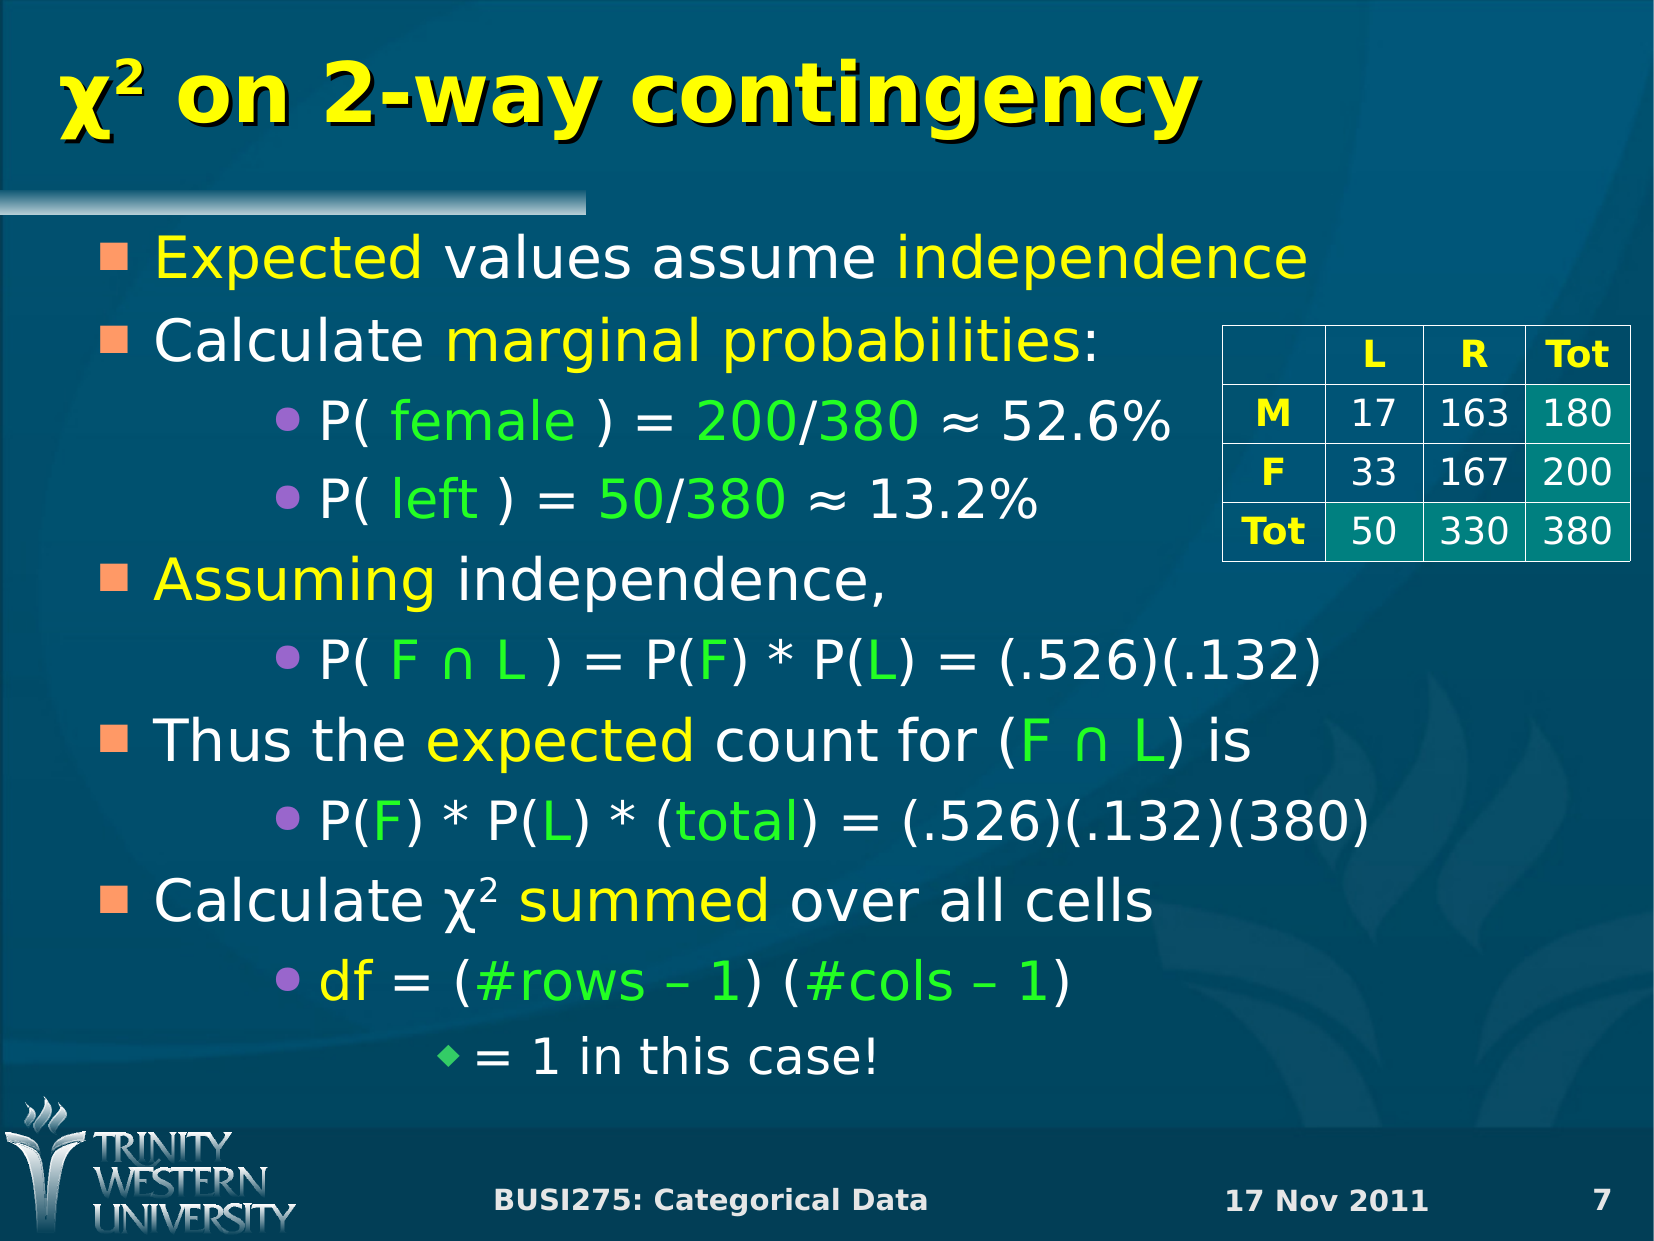

# χ2 on 2-way contingency
Expected values assume independence
Calculate marginal probabilities:
P( female ) = 200/380 ≈ 52.6%
P( left ) = 50/380 ≈ 13.2%
Assuming independence,
P( F ∩ L ) = P(F) * P(L) = (.526)(.132)
Thus the expected count for (F ∩ L) is
P(F) * P(L) * (total) = (.526)(.132)(380)
Calculate χ2 summed over all cells
df = (#rows – 1) (#cols – 1)
= 1 in this case!
| | L | R | Tot |
| --- | --- | --- | --- |
| M | 17 | 163 | 180 |
| F | 33 | 167 | 200 |
| Tot | 50 | 330 | 380 |
BUSI275: Categorical Data
17 Nov 2011
7